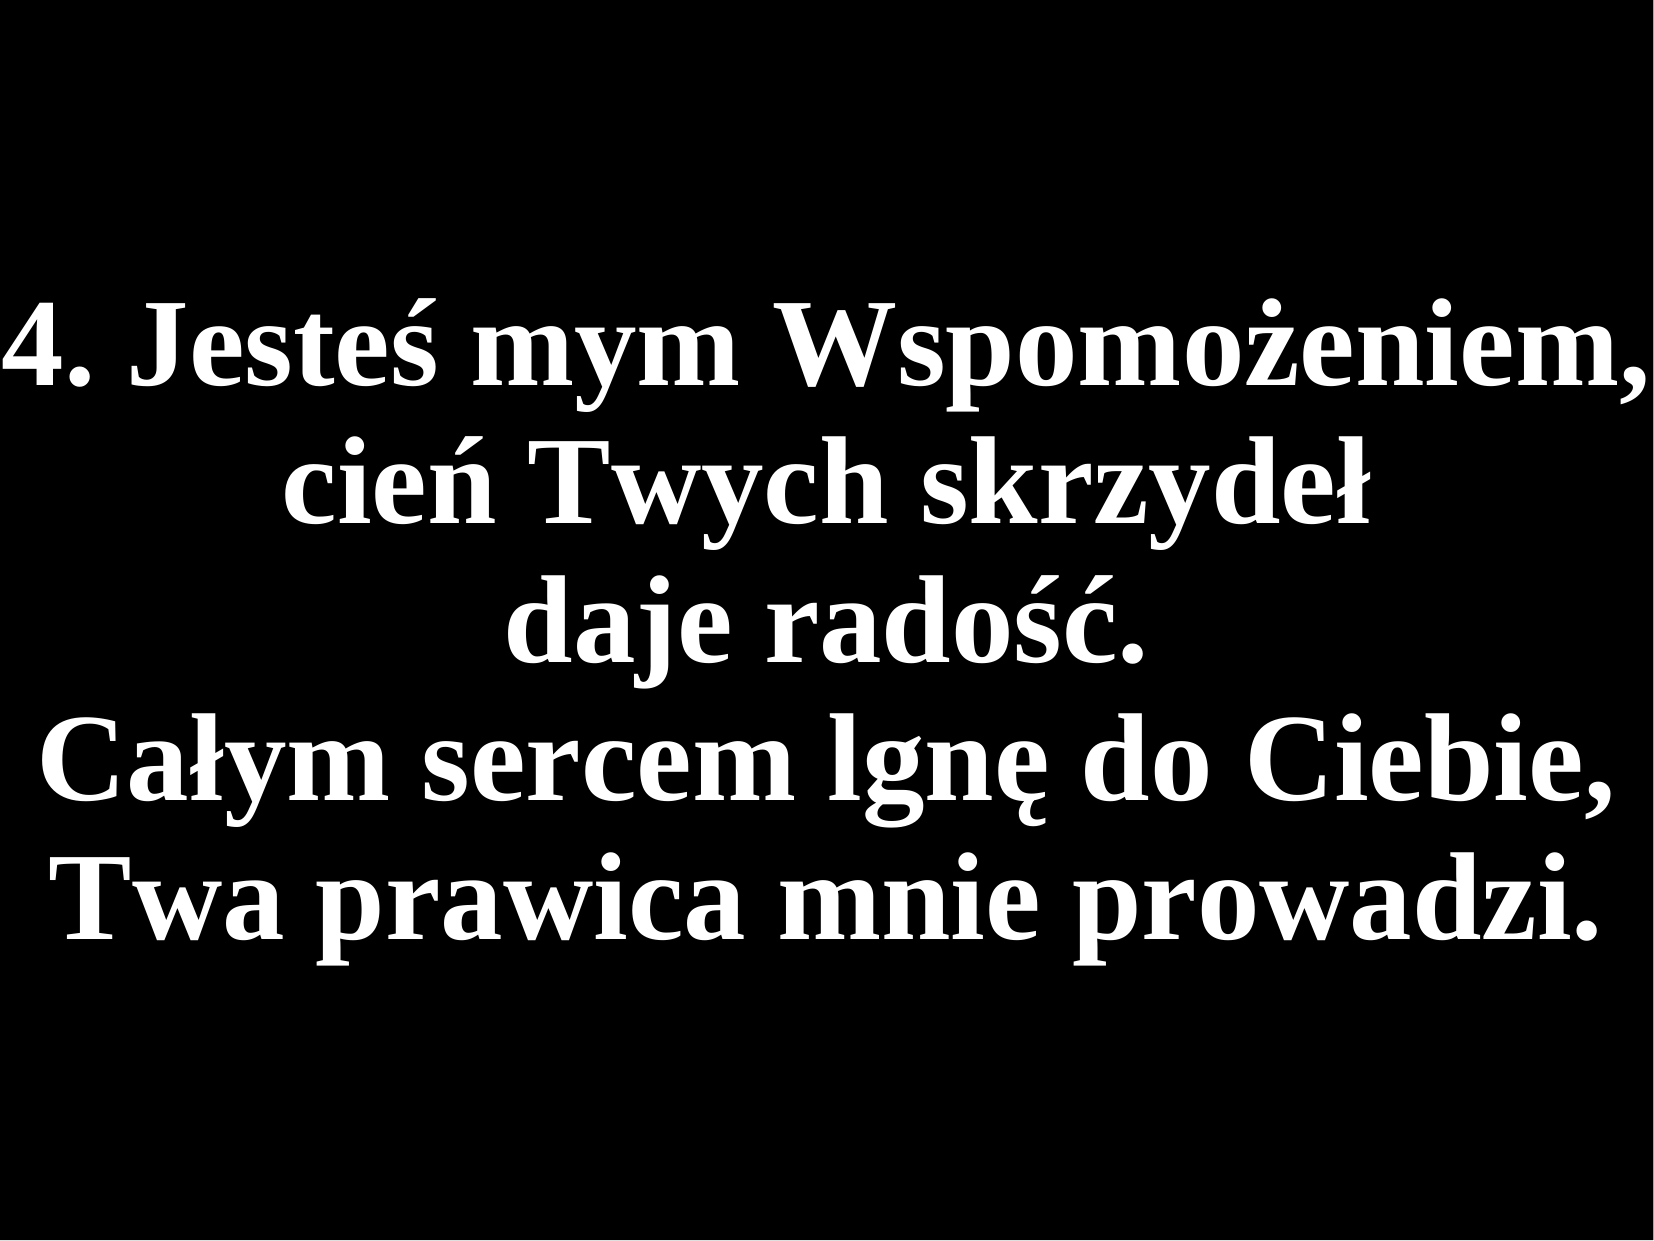

# 4. Jesteś mym Wspomożeniem, cień Twych skrzydeł daje radość. Całym sercem lgnę do Ciebie, Twa prawica mnie prowadzi.